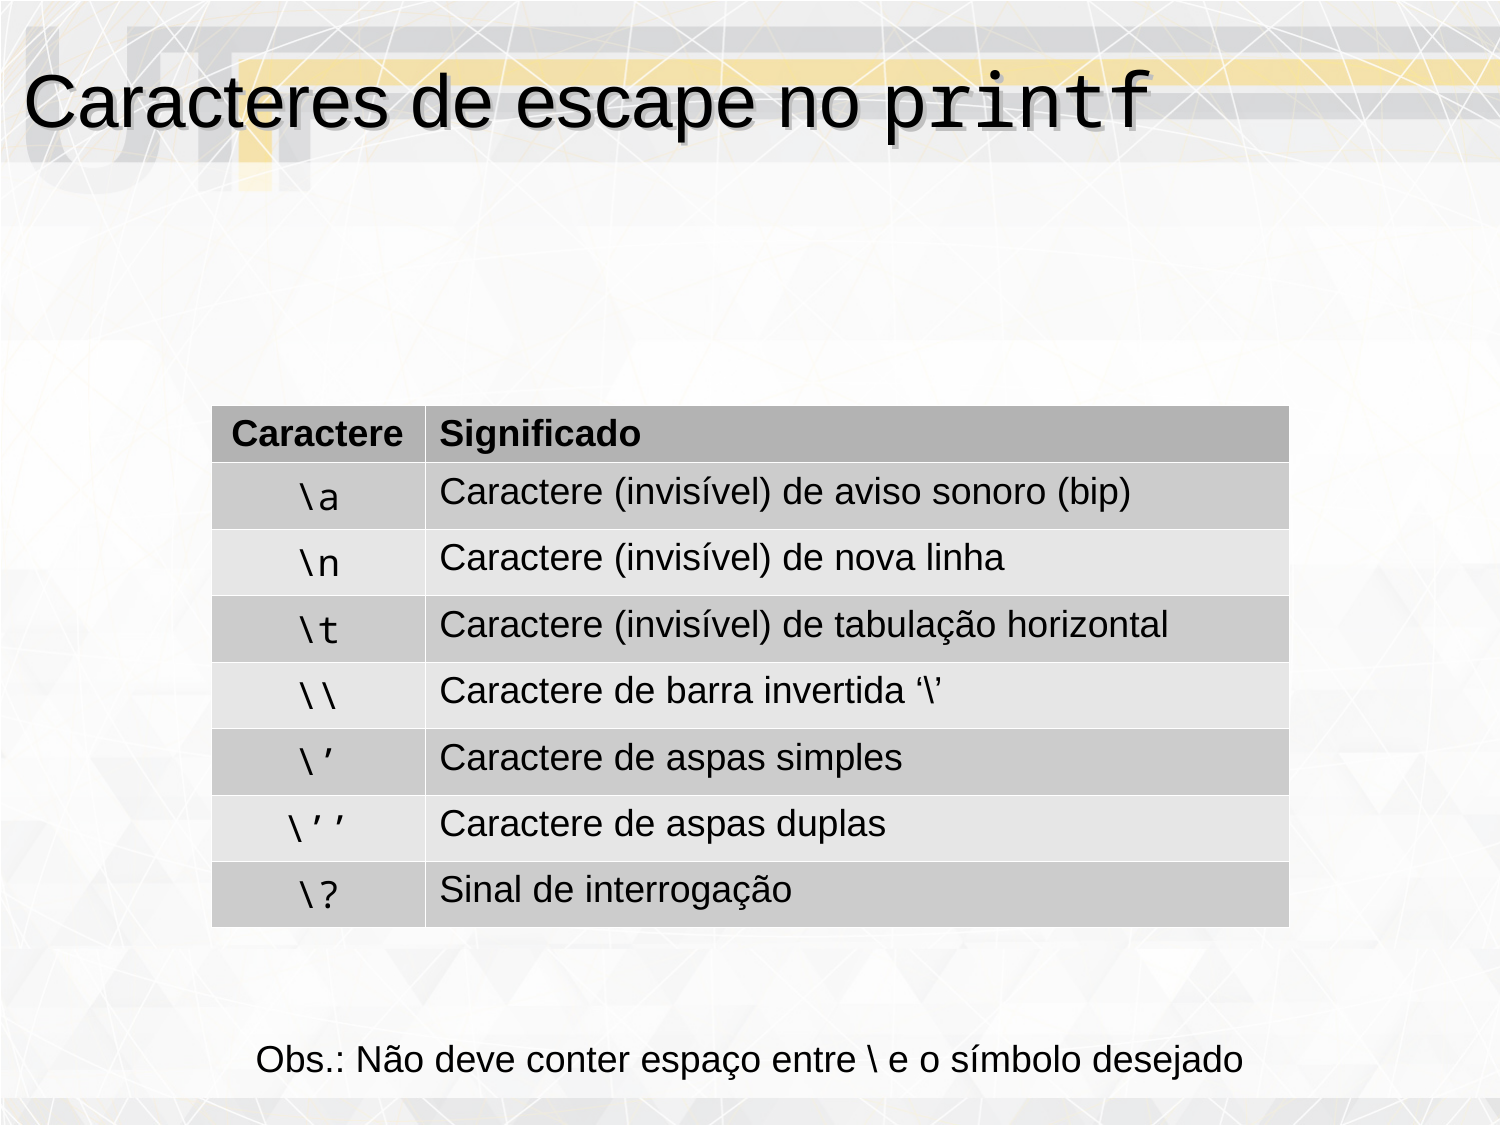

# Caracteres de escape no printf
| Caractere | Significado |
| --- | --- |
| \a | Caractere (invisível) de aviso sonoro (bip) |
| \n | Caractere (invisível) de nova linha |
| \t | Caractere (invisível) de tabulação horizontal |
| \\ | Caractere de barra invertida ‘\’ |
| \’ | Caractere de aspas simples |
| \’’ | Caractere de aspas duplas |
| \? | Sinal de interrogação |
Obs.: Não deve conter espaço entre \ e o símbolo desejado